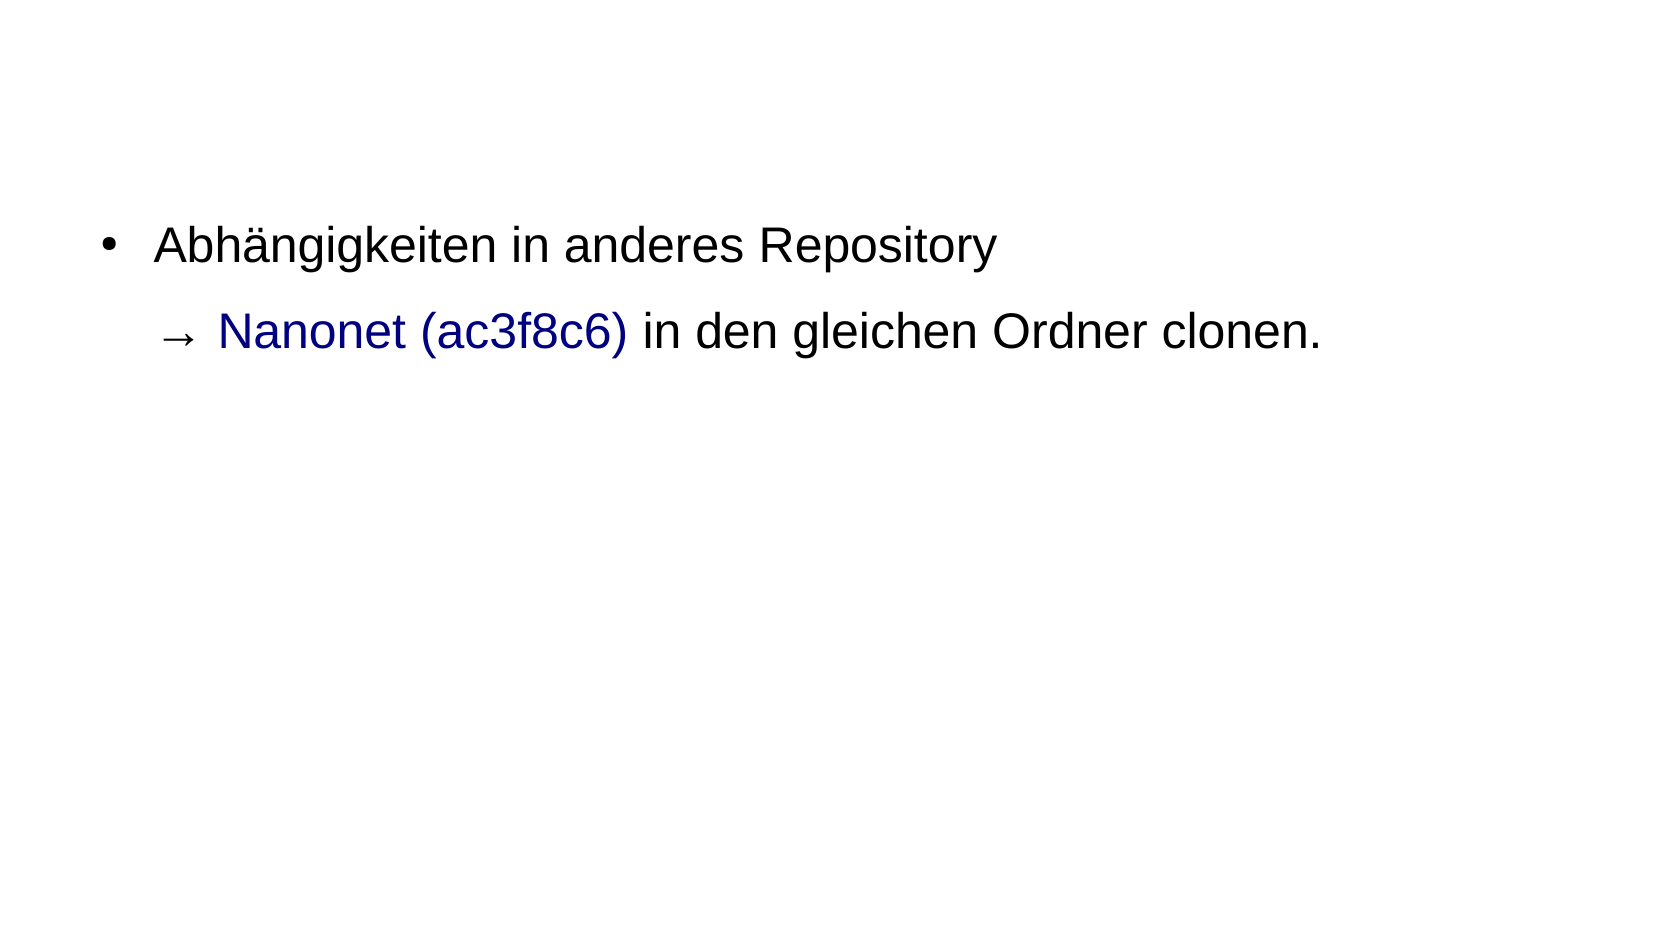

#
Abhängigkeiten in anderes Repository
→ Nanonet (ac3f8c6) in den gleichen Ordner clonen.